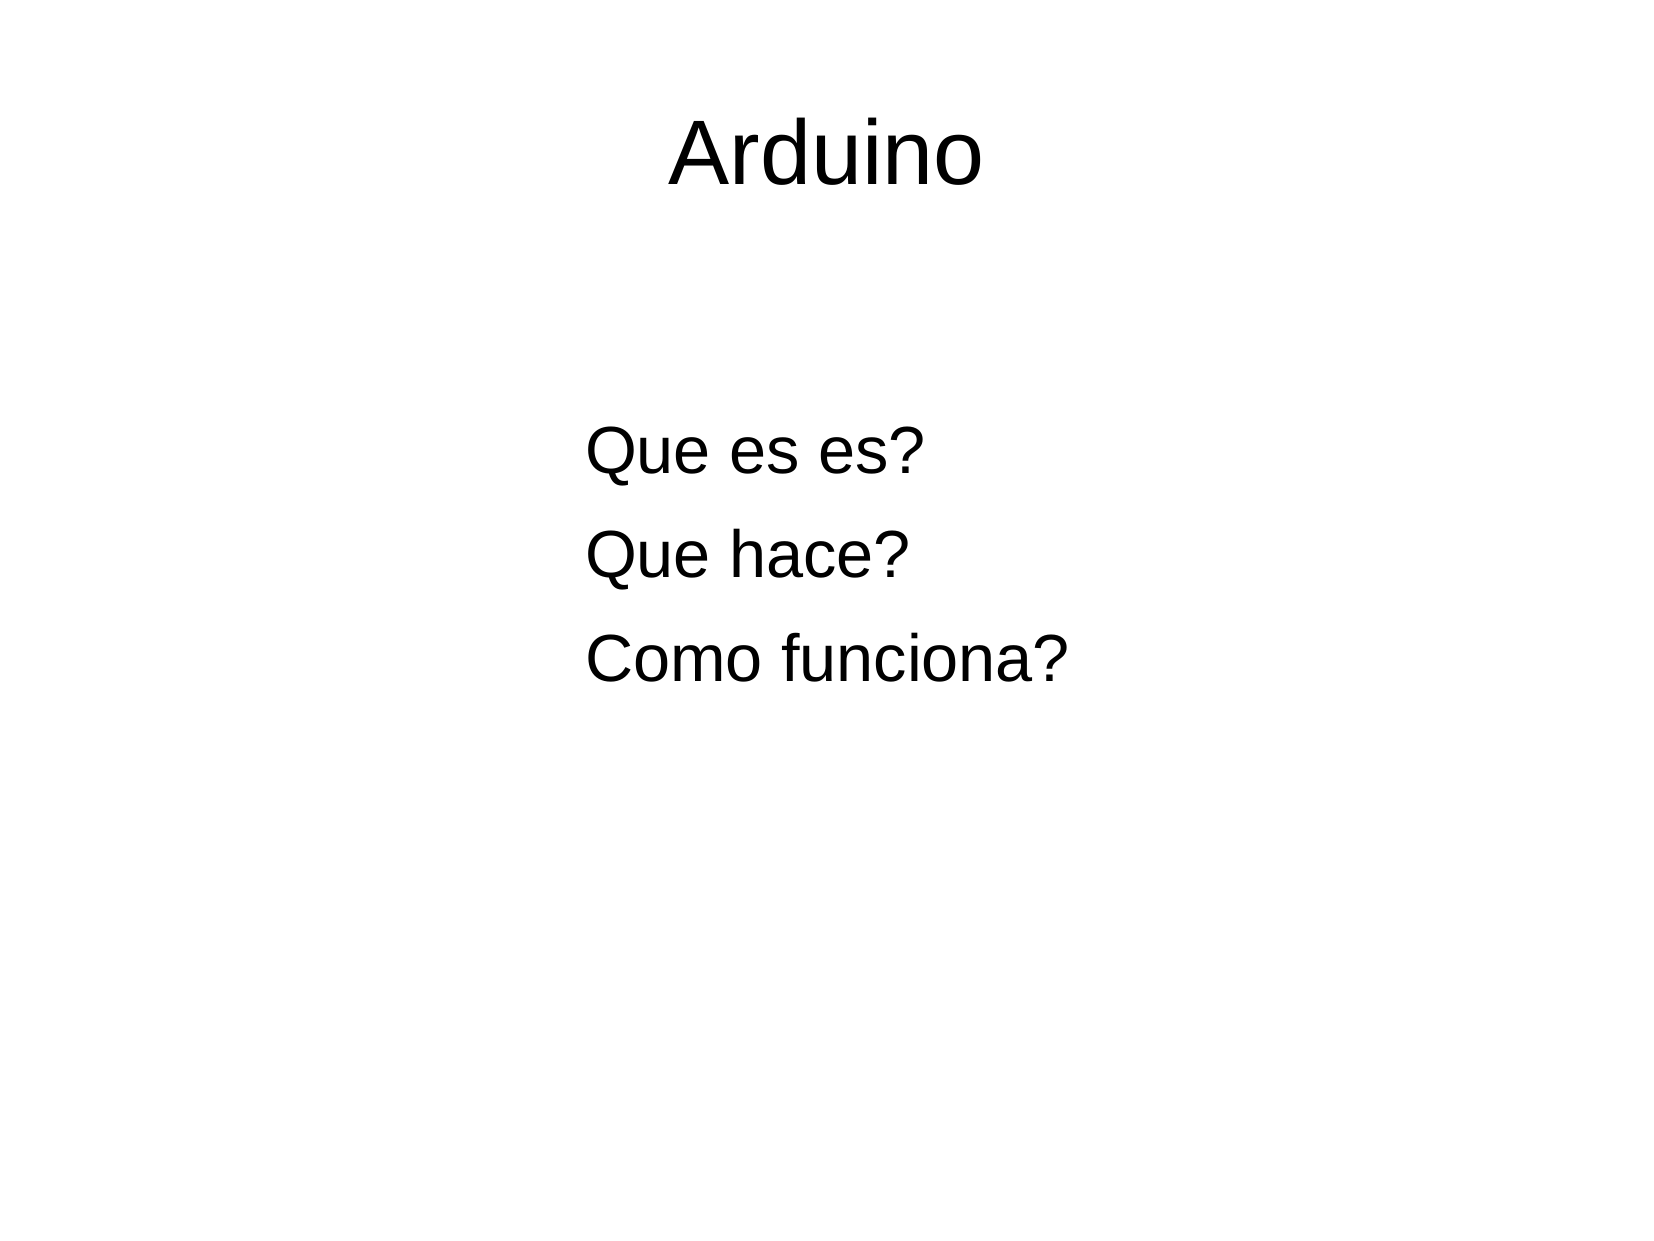

# Arduino
 Que es es?
 Que hace?
 Como funciona?